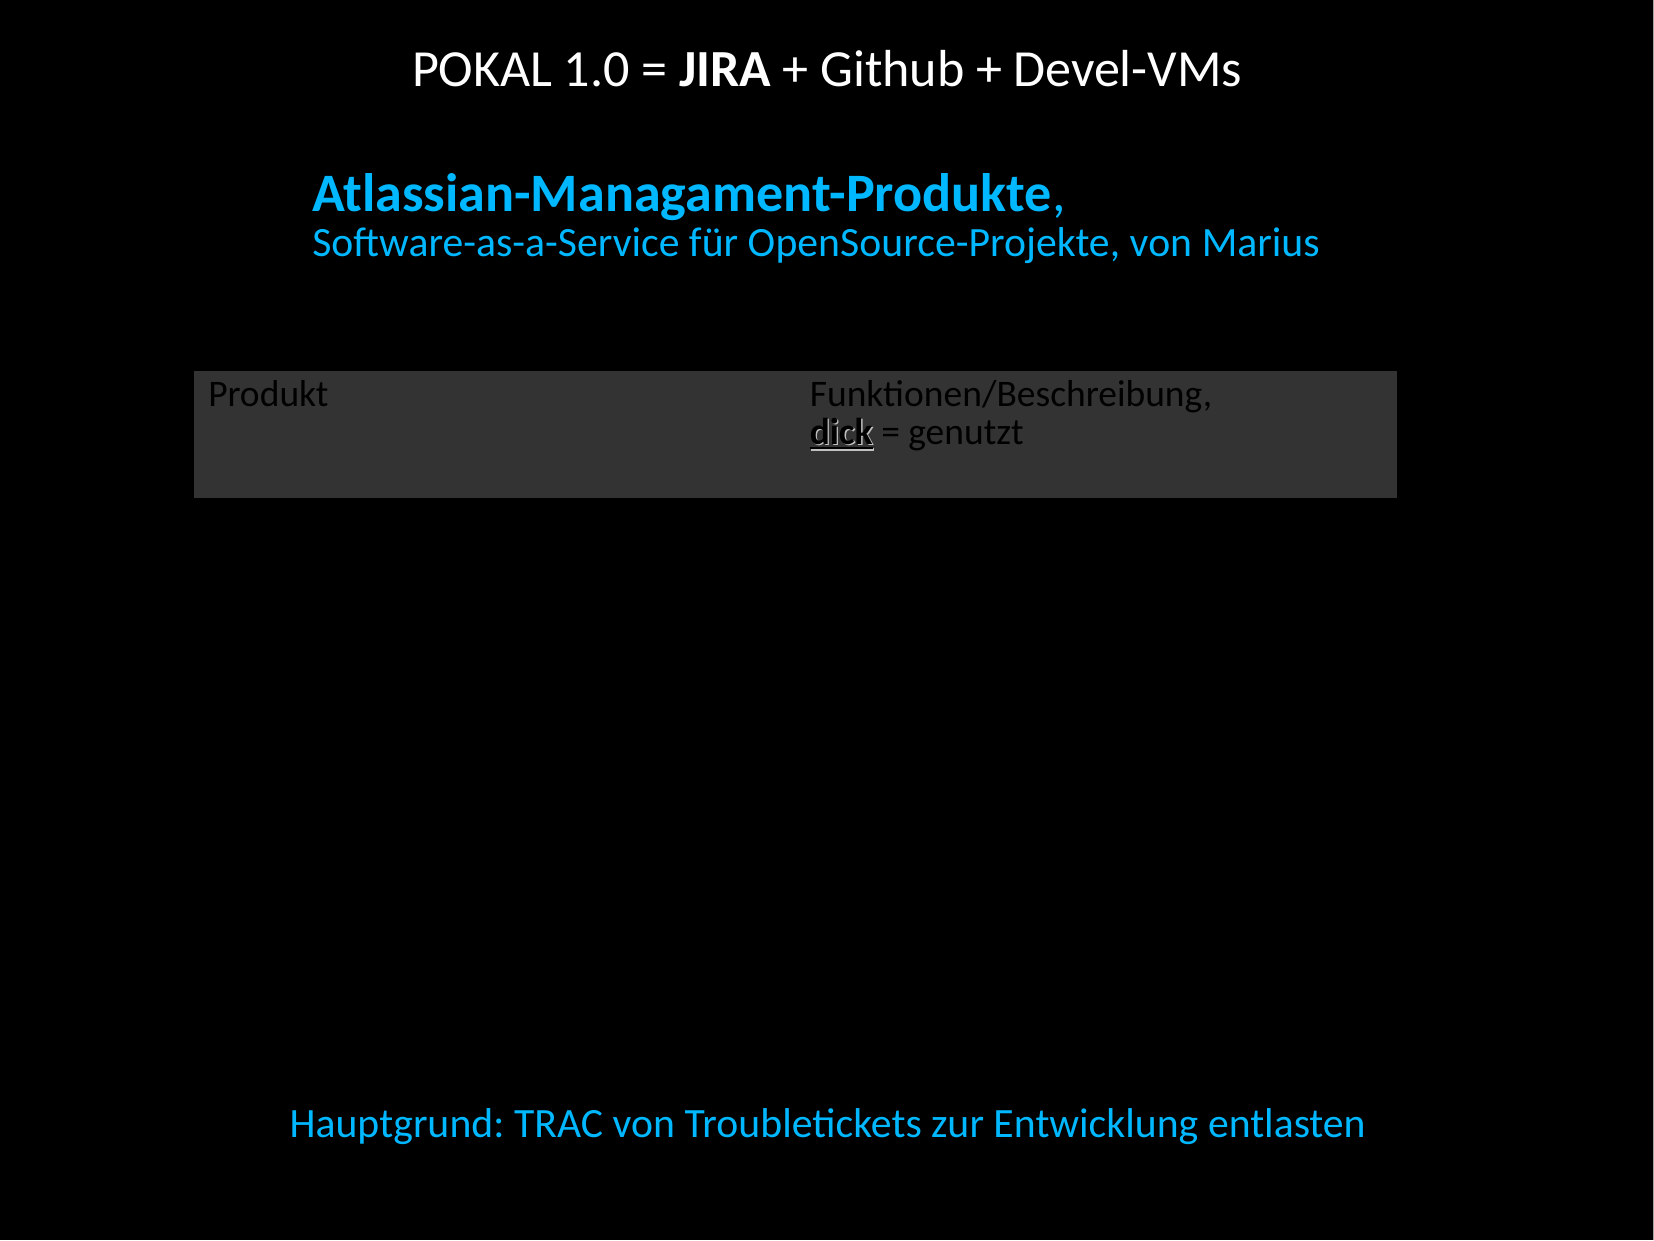

POKAL 1.0 = JIRA + Github + Devel-VMs
Atlassian-Managament-Produkte,
Software-as-a-Service für OpenSource-Projekte, von Marius
| Produkt | Funktionen/Beschreibung, dick = genutzt |
| --- | --- |
| JIRA | Bugtracker, moderner als Trac, Mail-Integration, Agile Entwicklung, Codeintegration, Ticketabhängigkeiten, Timetracking |
| Confluence | Wiki zur Dokumentation |
| OnDemand | Atlassian Single-Login |
| TestSessions | Browser-Ticket-Interface |
| usw. | |
Hauptgrund: TRAC von Troubletickets zur Entwicklung entlasten